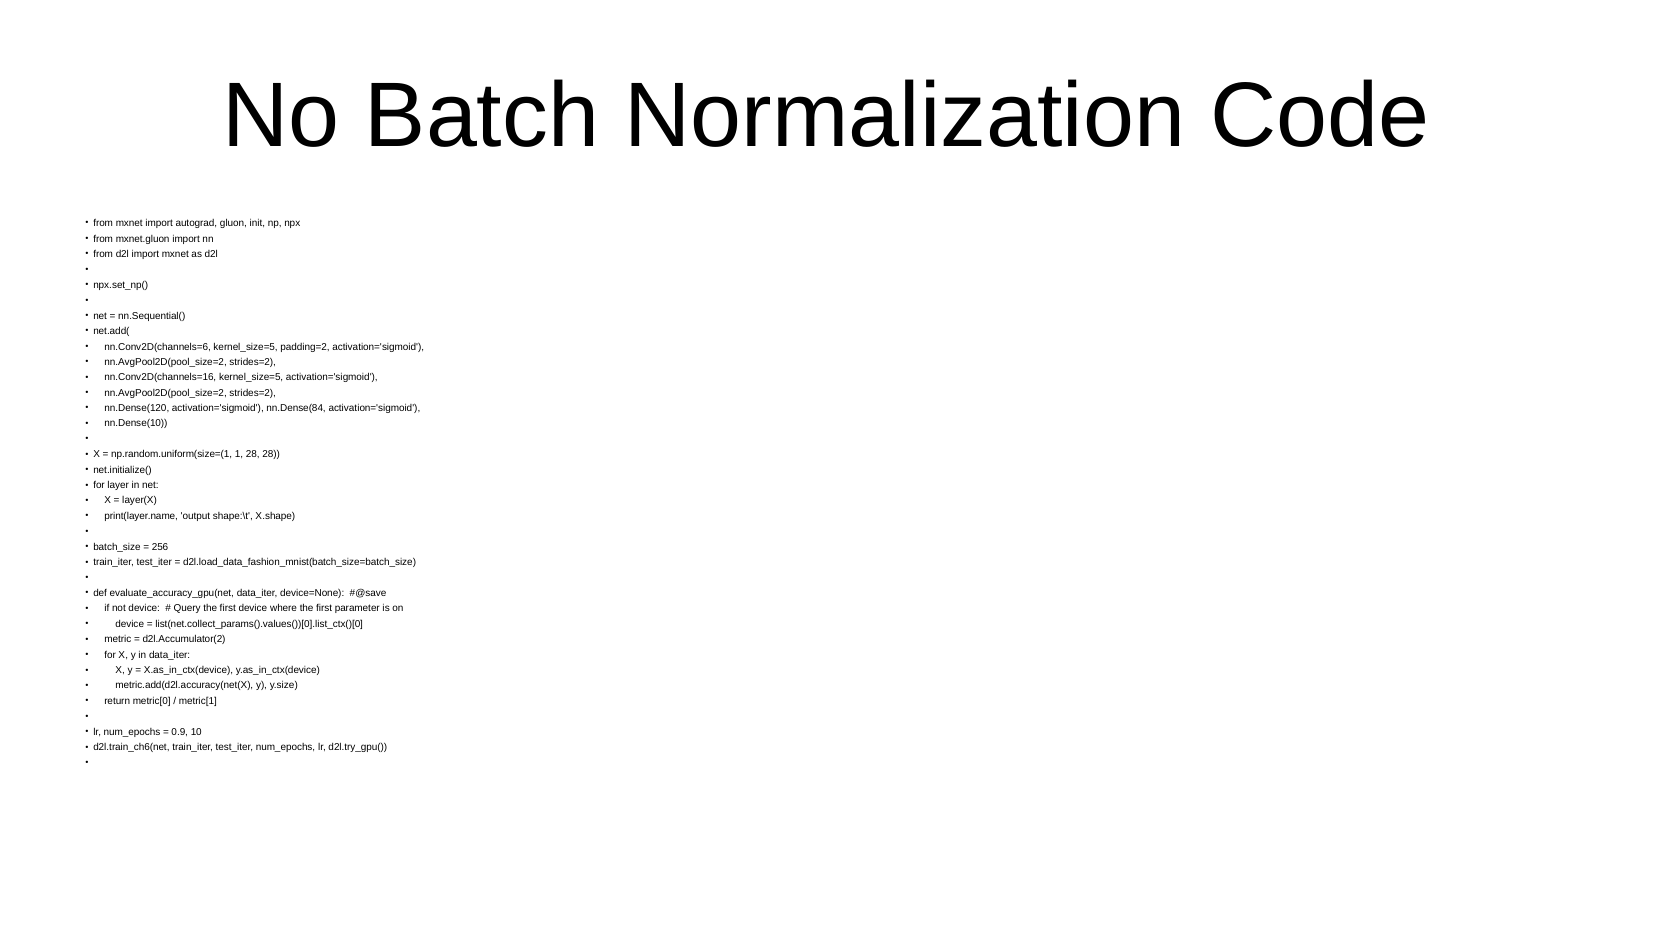

# No Batch Normalization Code
from mxnet import autograd, gluon, init, np, npx
from mxnet.gluon import nn
from d2l import mxnet as d2l
npx.set_np()
net = nn.Sequential()
net.add(
 nn.Conv2D(channels=6, kernel_size=5, padding=2, activation='sigmoid'),
 nn.AvgPool2D(pool_size=2, strides=2),
 nn.Conv2D(channels=16, kernel_size=5, activation='sigmoid'),
 nn.AvgPool2D(pool_size=2, strides=2),
 nn.Dense(120, activation='sigmoid'), nn.Dense(84, activation='sigmoid'),
 nn.Dense(10))
X = np.random.uniform(size=(1, 1, 28, 28))
net.initialize()
for layer in net:
 X = layer(X)
 print(layer.name, 'output shape:\t', X.shape)
batch_size = 256
train_iter, test_iter = d2l.load_data_fashion_mnist(batch_size=batch_size)
def evaluate_accuracy_gpu(net, data_iter, device=None): #@save
 if not device: # Query the first device where the first parameter is on
 device = list(net.collect_params().values())[0].list_ctx()[0]
 metric = d2l.Accumulator(2)
 for X, y in data_iter:
 X, y = X.as_in_ctx(device), y.as_in_ctx(device)
 metric.add(d2l.accuracy(net(X), y), y.size)
 return metric[0] / metric[1]
lr, num_epochs = 0.9, 10
d2l.train_ch6(net, train_iter, test_iter, num_epochs, lr, d2l.try_gpu())